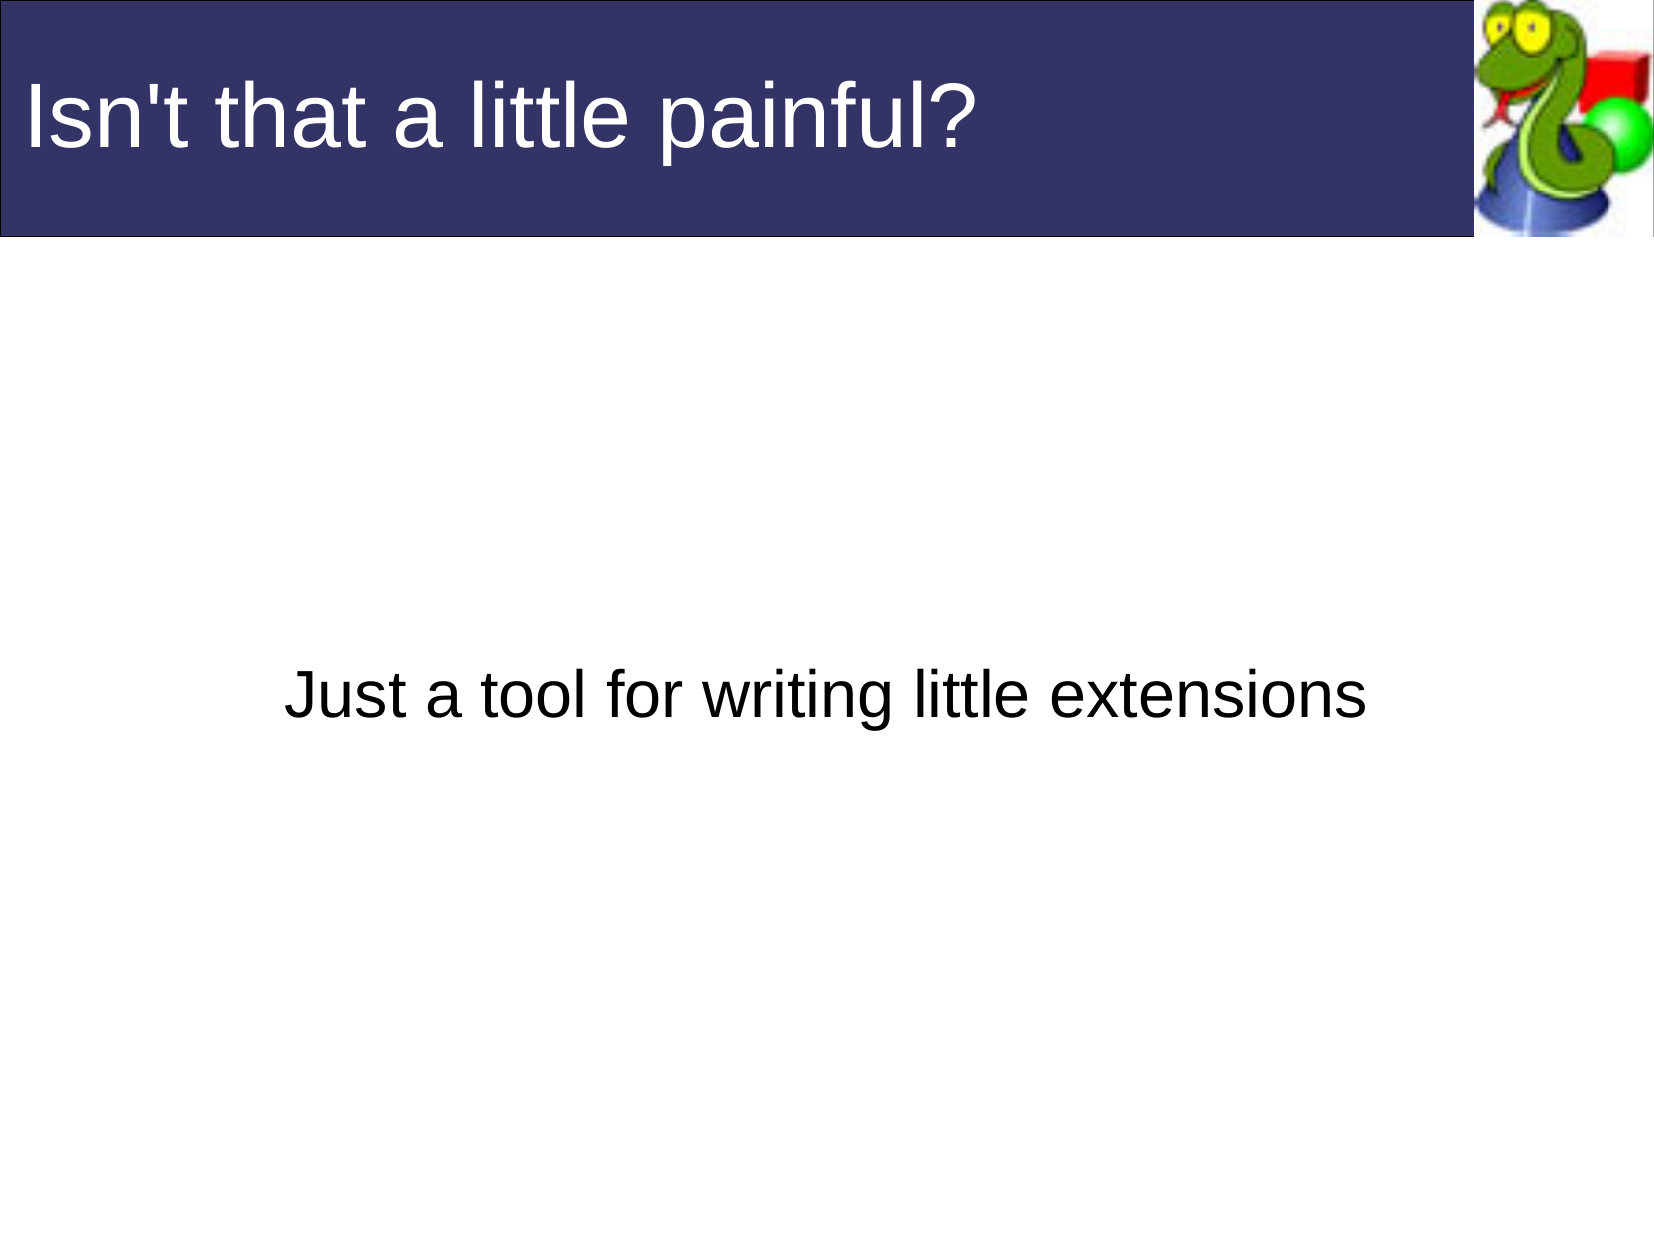

# Isn't that a little painful?
Just a tool for writing little extensions